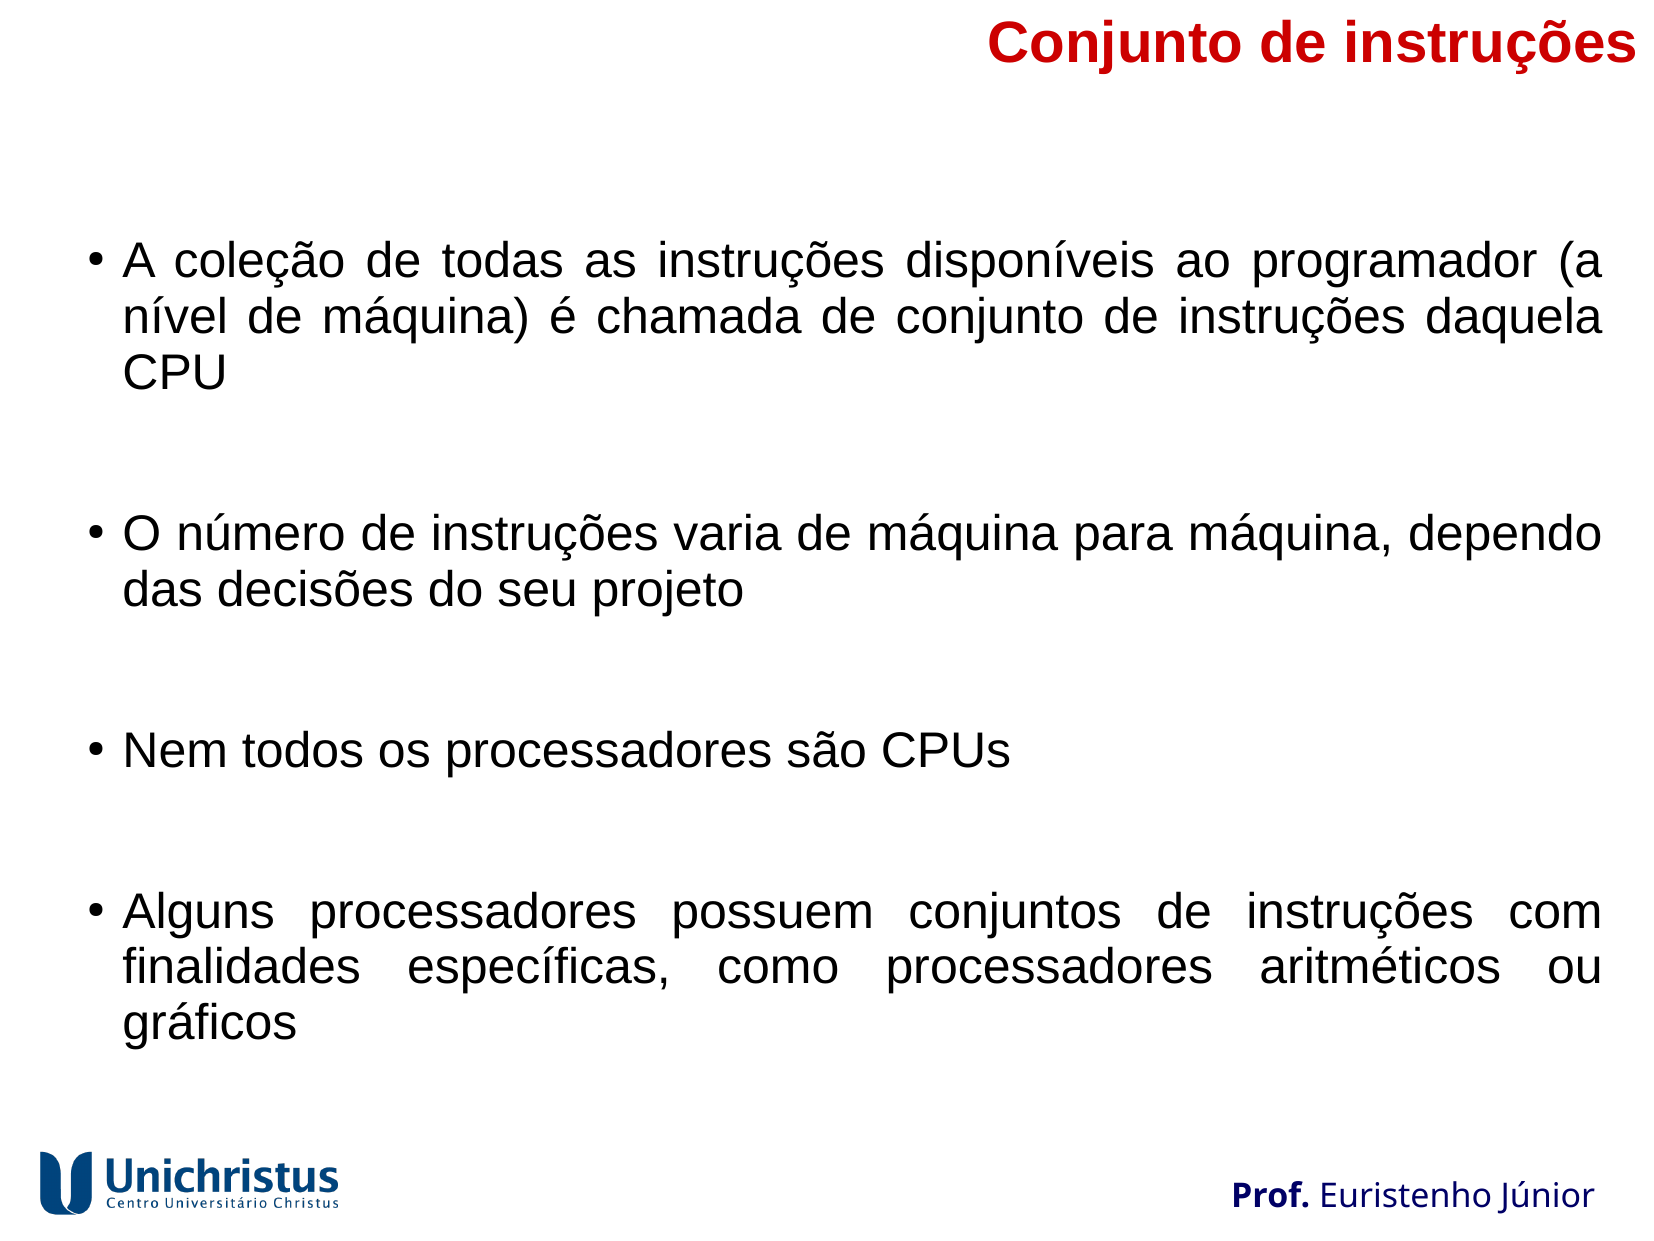

Conjunto de instruções
A coleção de todas as instruções disponíveis ao programador (a nível de máquina) é chamada de conjunto de instruções daquela CPU
O número de instruções varia de máquina para máquina, dependo das decisões do seu projeto
Nem todos os processadores são CPUs
Alguns processadores possuem conjuntos de instruções com finalidades específicas, como processadores aritméticos ou gráficos
Prof. Euristenho Júnior